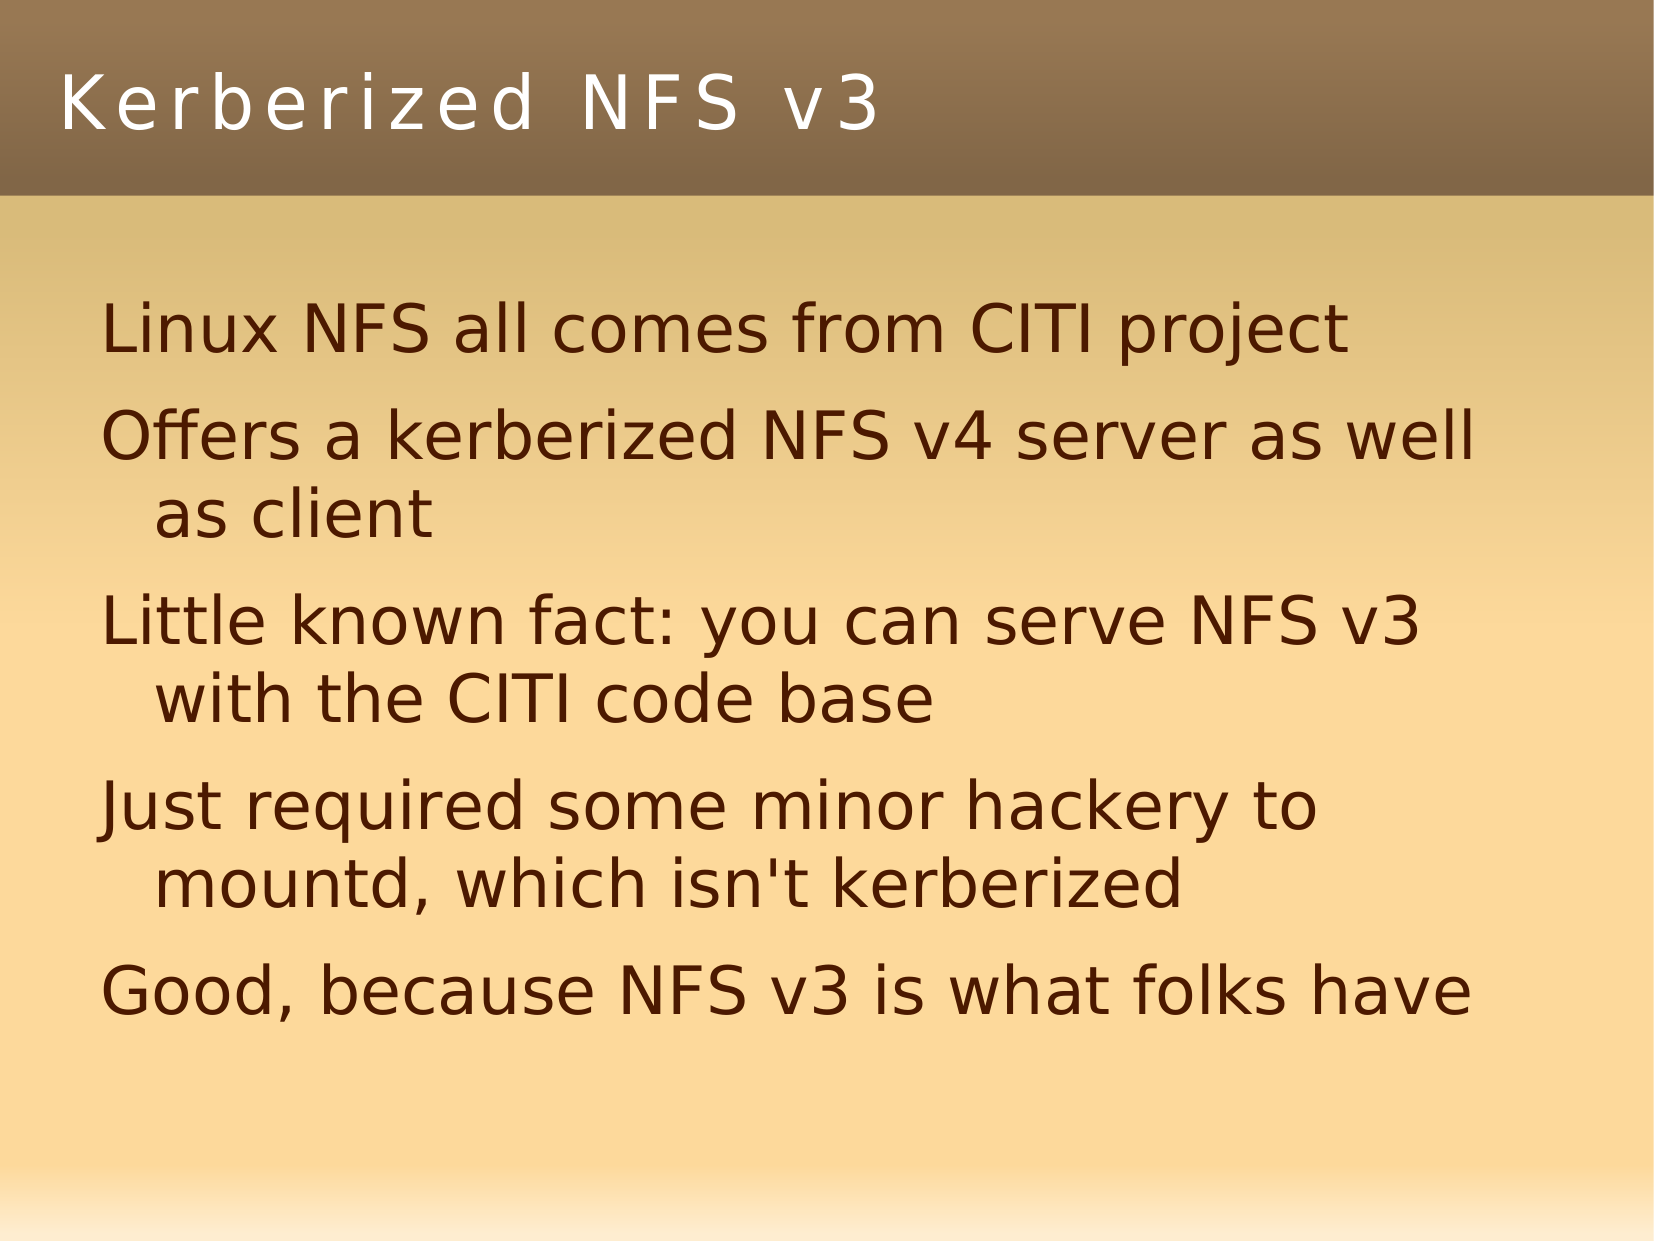

# Kerberized NFS v3
Linux NFS all comes from CITI project
Offers a kerberized NFS v4 server as well as client
Little known fact: you can serve NFS v3 with the CITI code base
Just required some minor hackery to mountd, which isn't kerberized
Good, because NFS v3 is what folks have